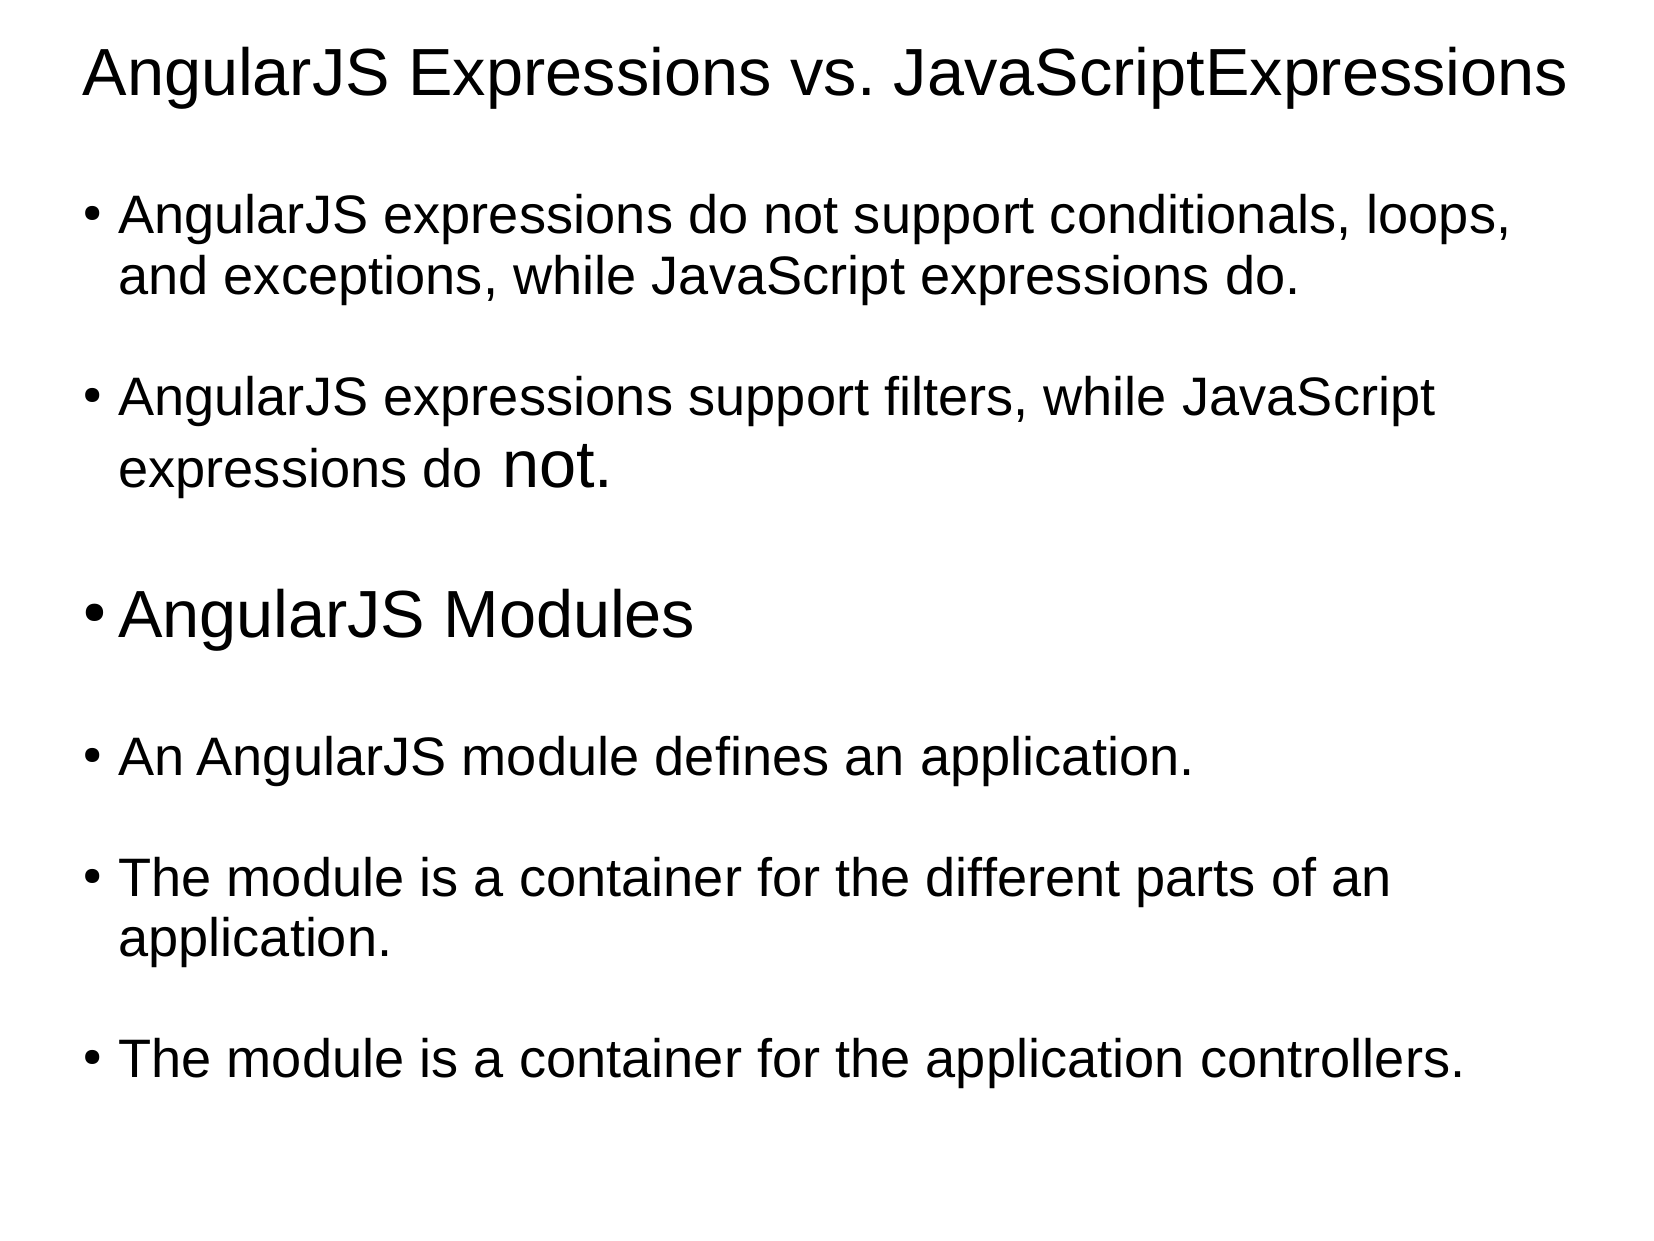

# AngularJS Expressions vs. JavaScriptExpressions
AngularJS expressions do not support conditionals, loops, and exceptions, while JavaScript expressions do.
AngularJS expressions support filters, while JavaScript expressions do not.
AngularJS Modules
An AngularJS module defines an application.
The module is a container for the different parts of an application.
The module is a container for the application controllers.